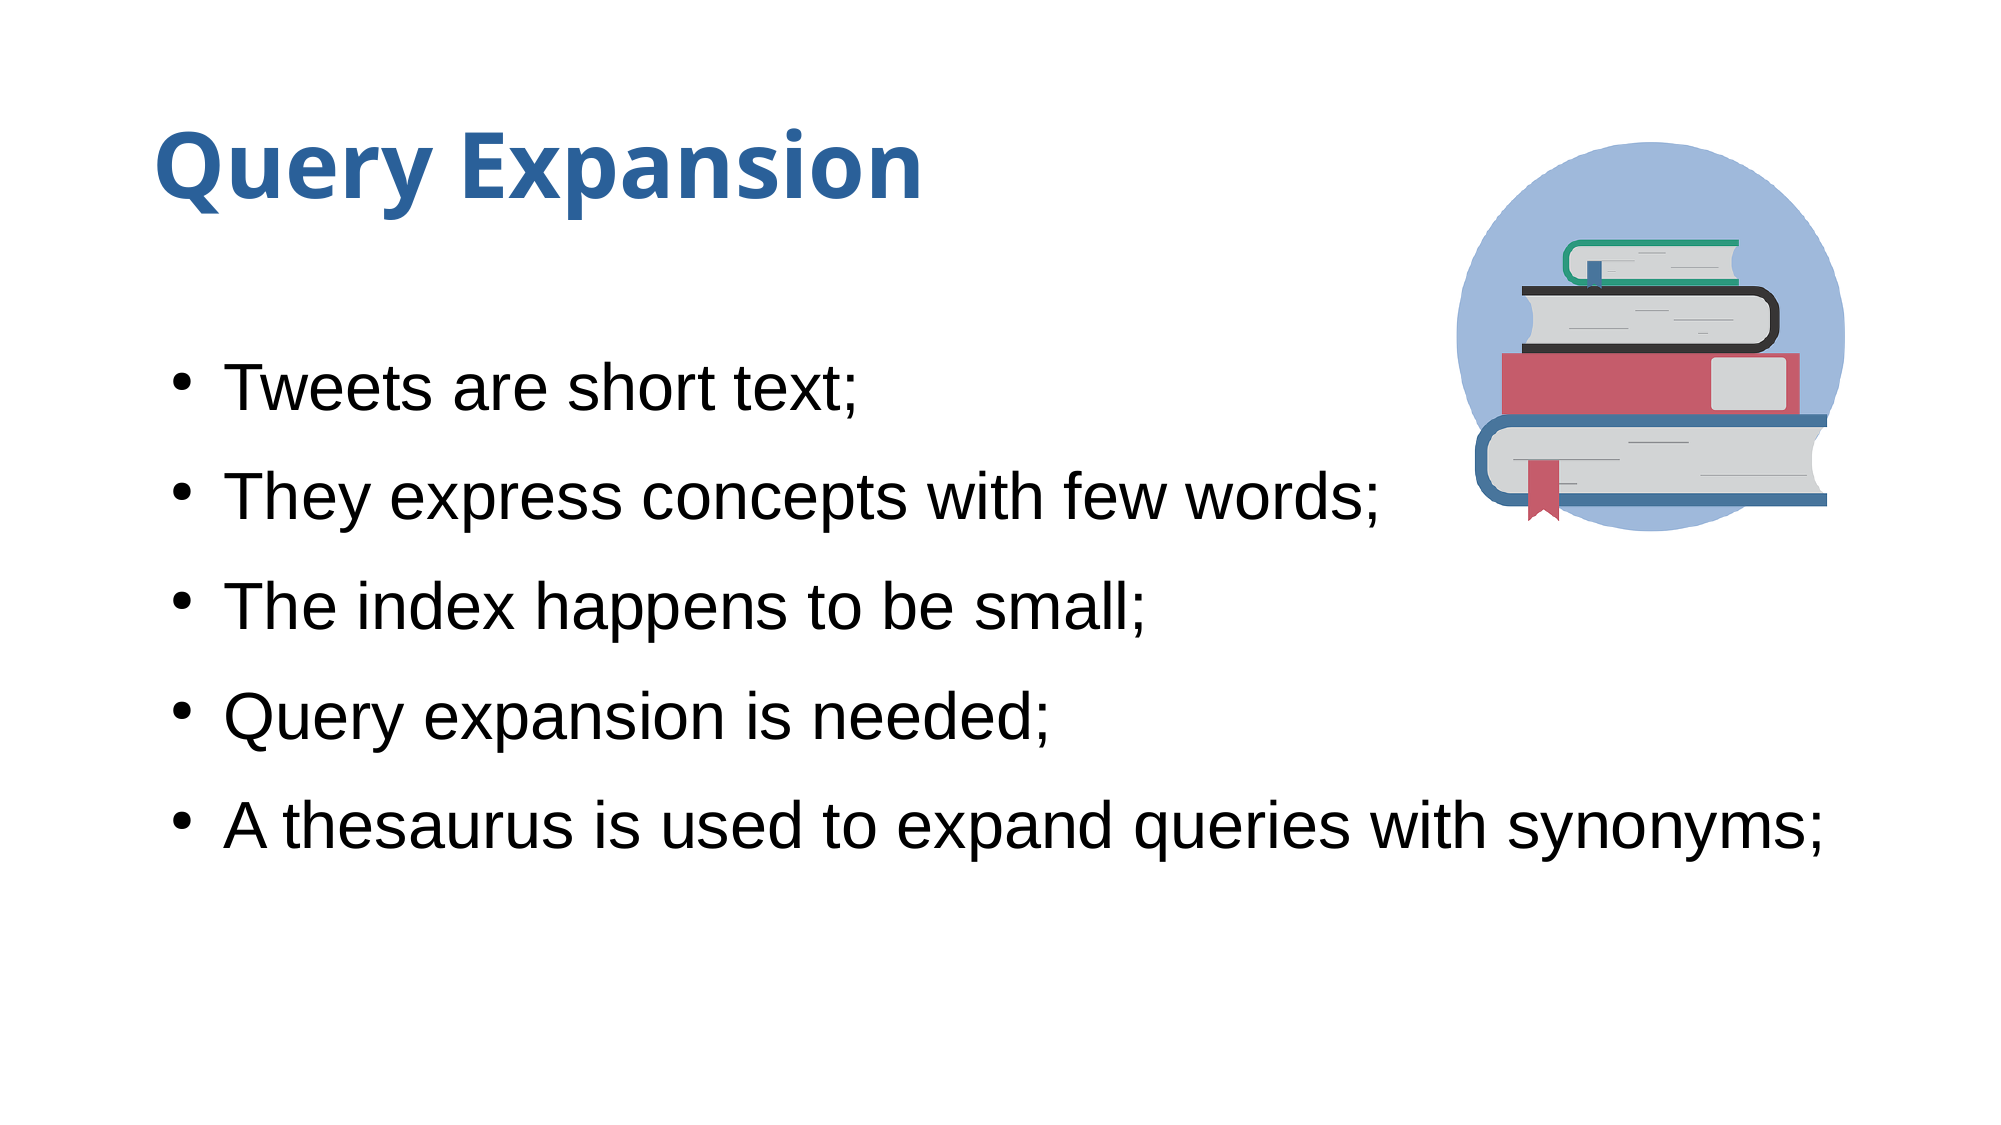

# Query Expansion
Tweets are short text;
They express concepts with few words;
The index happens to be small;
Query expansion is needed;
A thesaurus is used to expand queries with synonyms;